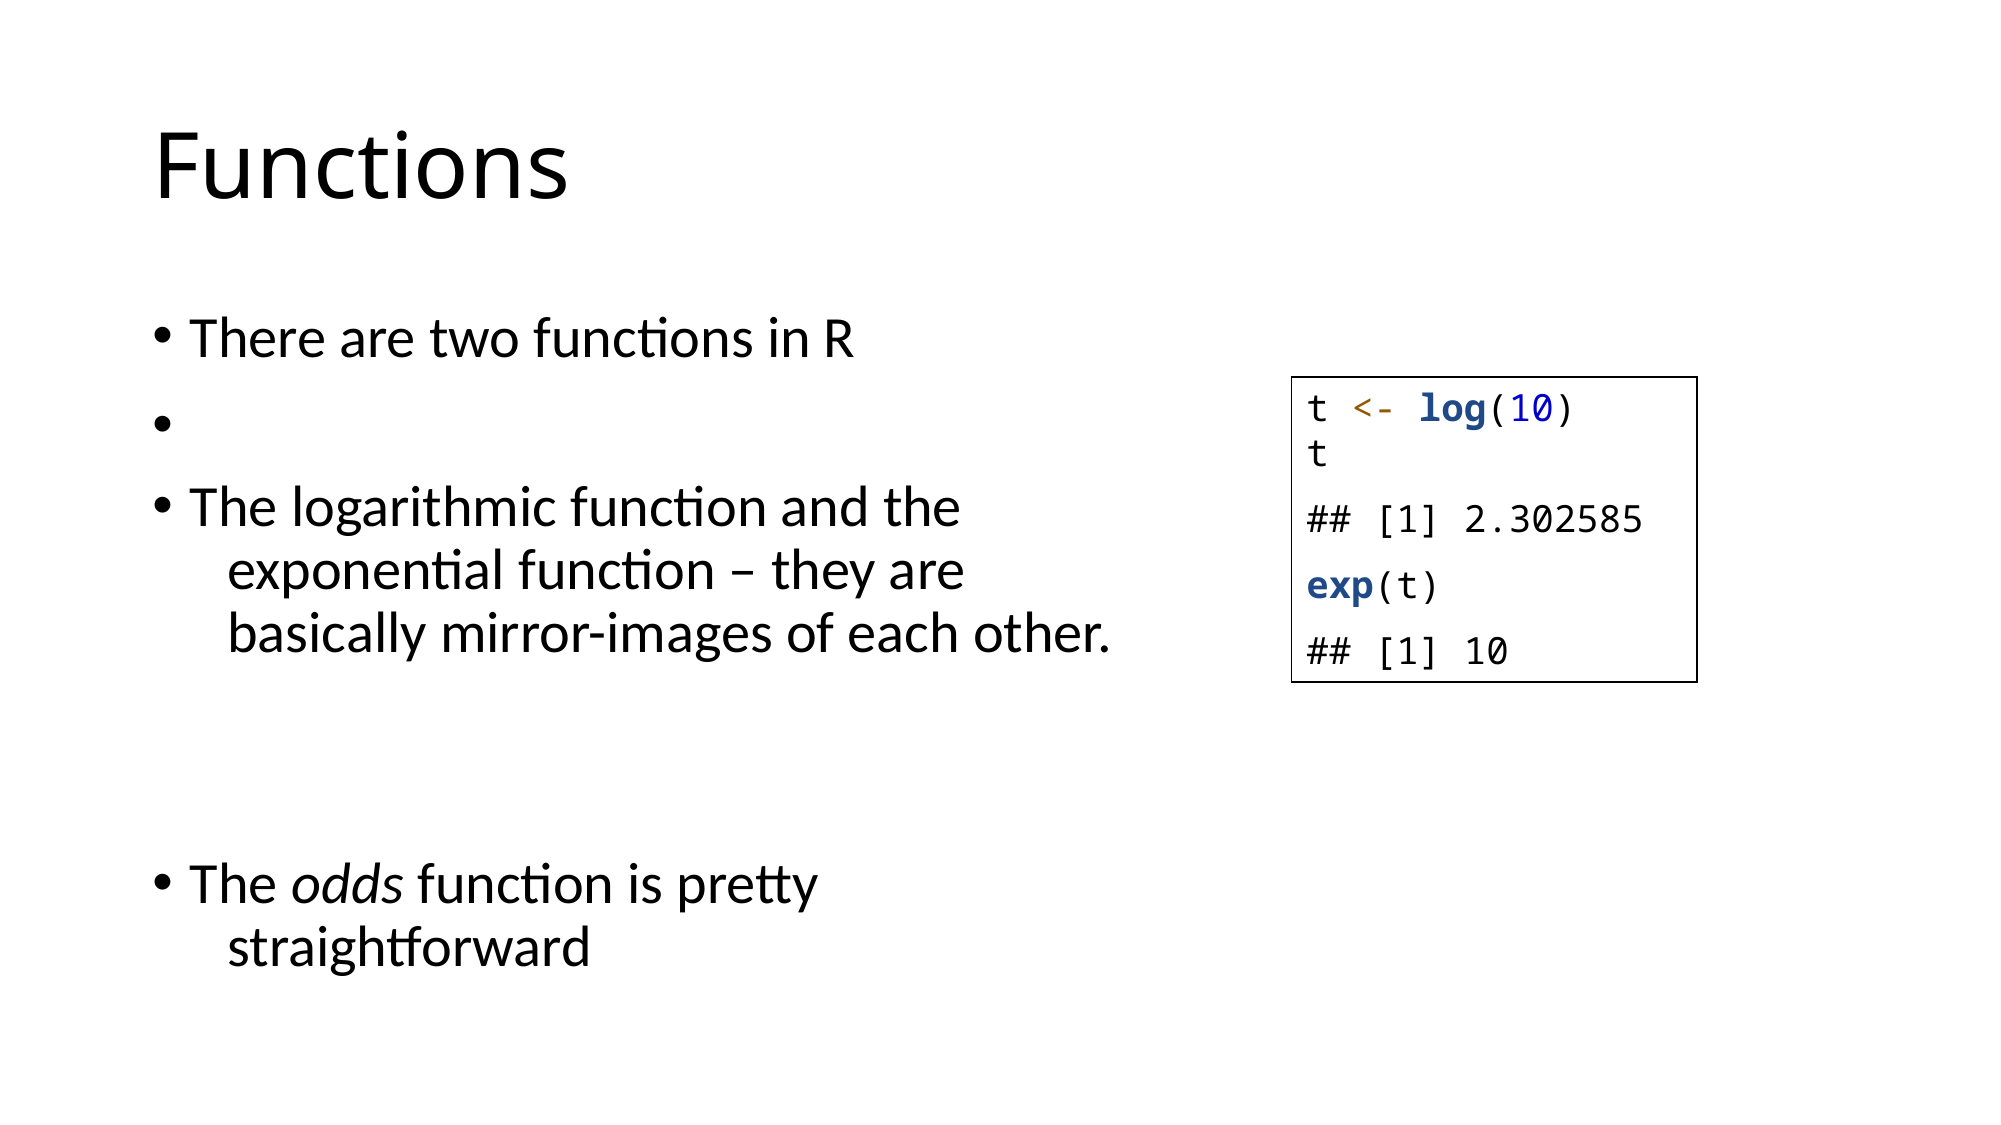

# Functions
There are two functions in R
The logarithmic function and the exponential function – they are basically mirror-images of each other.
The odds function is pretty straightforward
t <- log(10)
t
## [1] 2.302585
exp(t)
## [1] 10